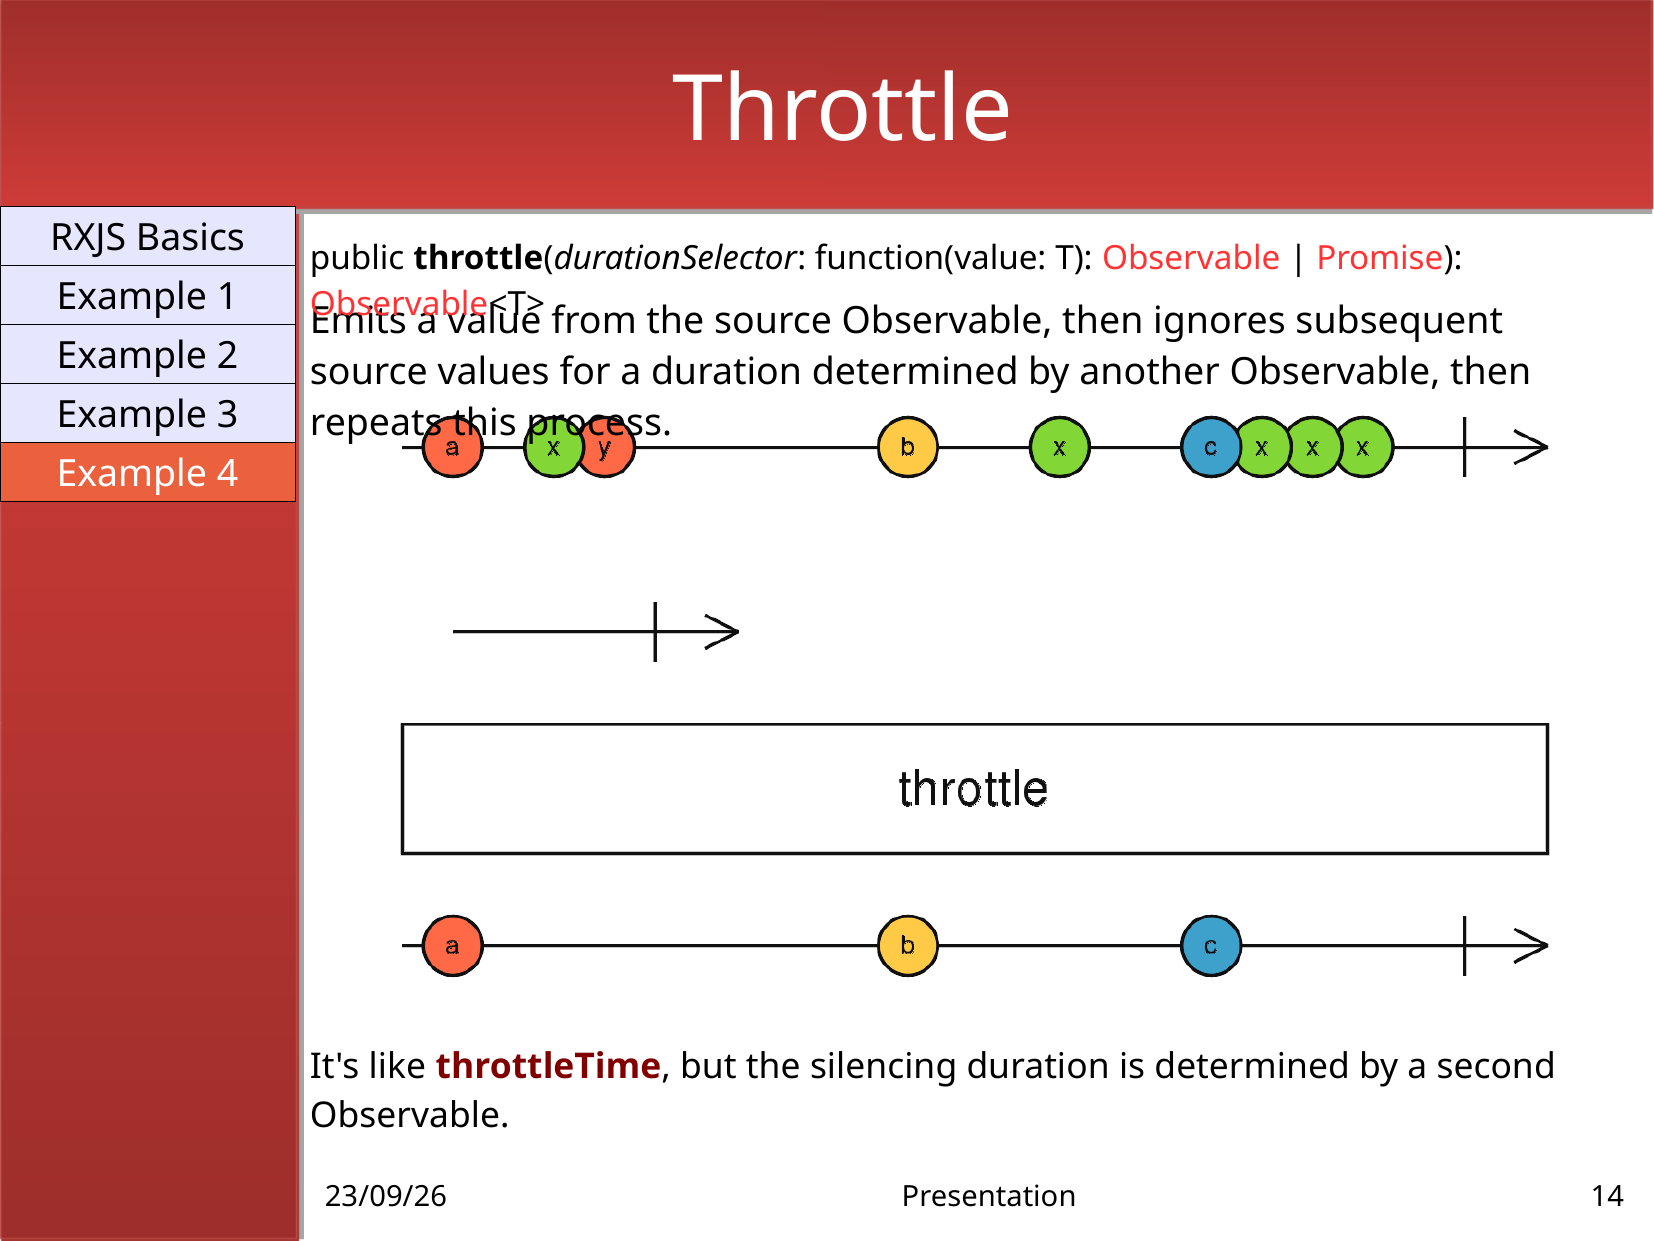

# Throttle
RXJS Basics
public throttle(durationSelector: function(value: T): Observable | Promise): Observable<T>
Example 1
Emits a value from the source Observable, then ignores subsequent source values for a duration determined by another Observable, then repeats this process.
Example 2
Example 3
Example 4
It's like throttleTime, but the silencing duration is determined by a second Observable.
Presentation
14